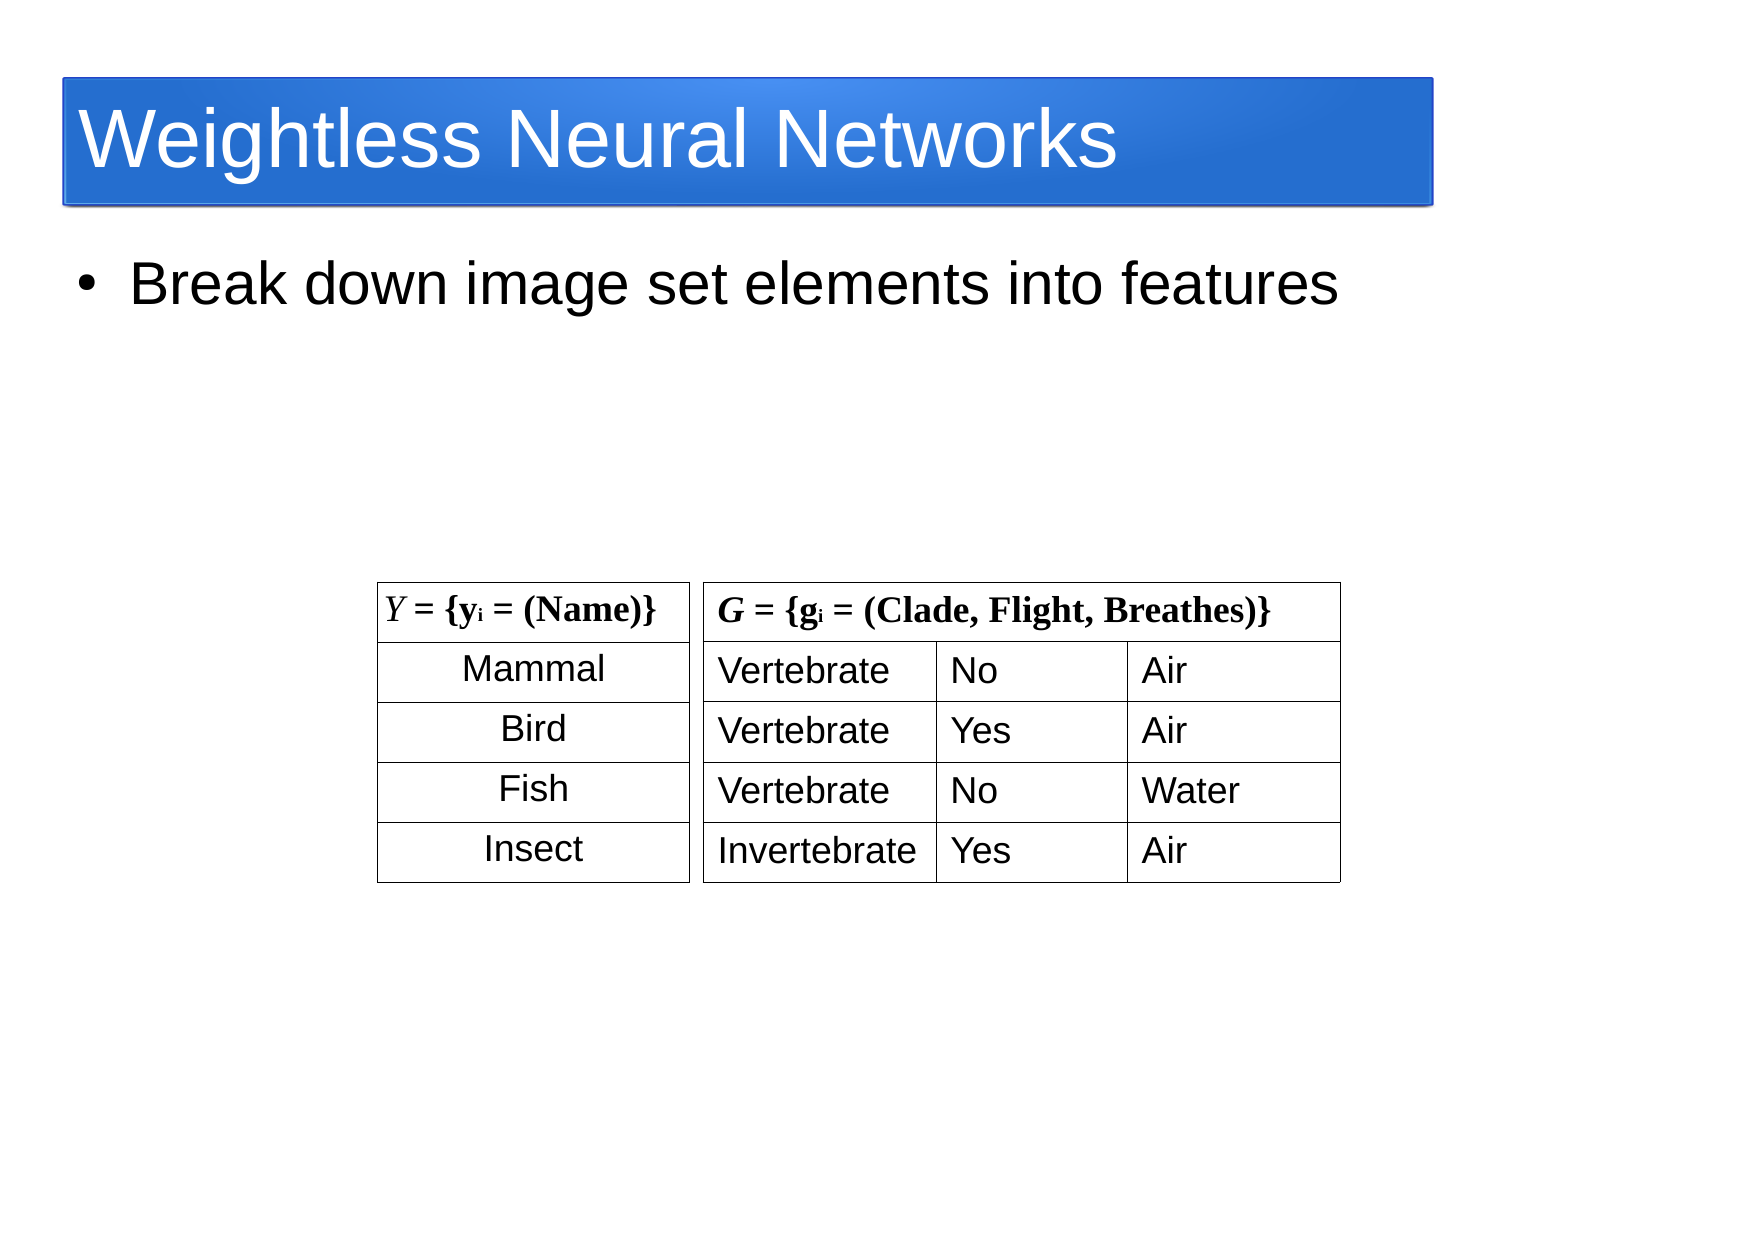

# Weightless Neural Networks
Break down image set elements into features
| Y = {yi = (Name)} |
| --- |
| Mammal |
| Bird |
| Fish |
| Insect |
| G = {gi = (Clade, Flight, Breathes)} | | |
| --- | --- | --- |
| Vertebrate | No | Air |
| Vertebrate | Yes | Air |
| Vertebrate | No | Water |
| Invertebrate | Yes | Air |